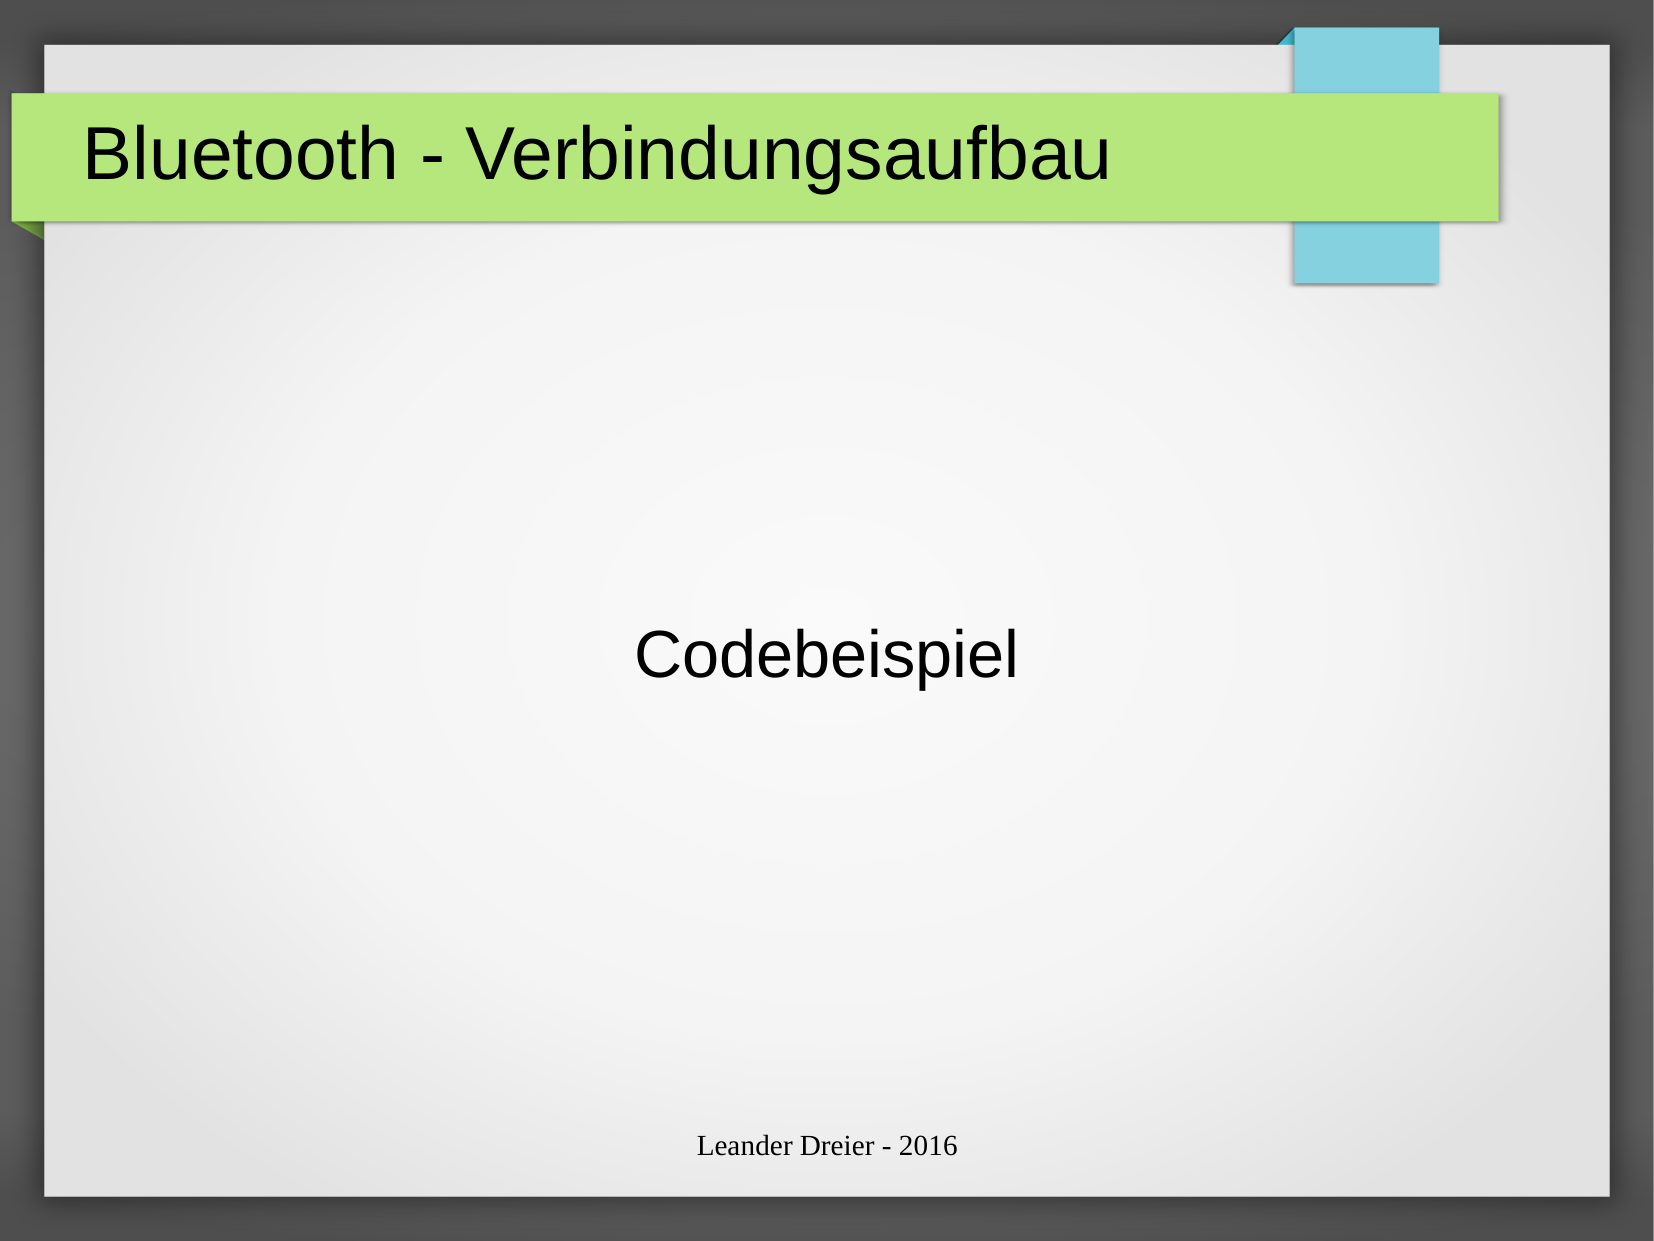

# Bluetooth - Verbindungsaufbau
Codebeispiel
Leander Dreier - 2016